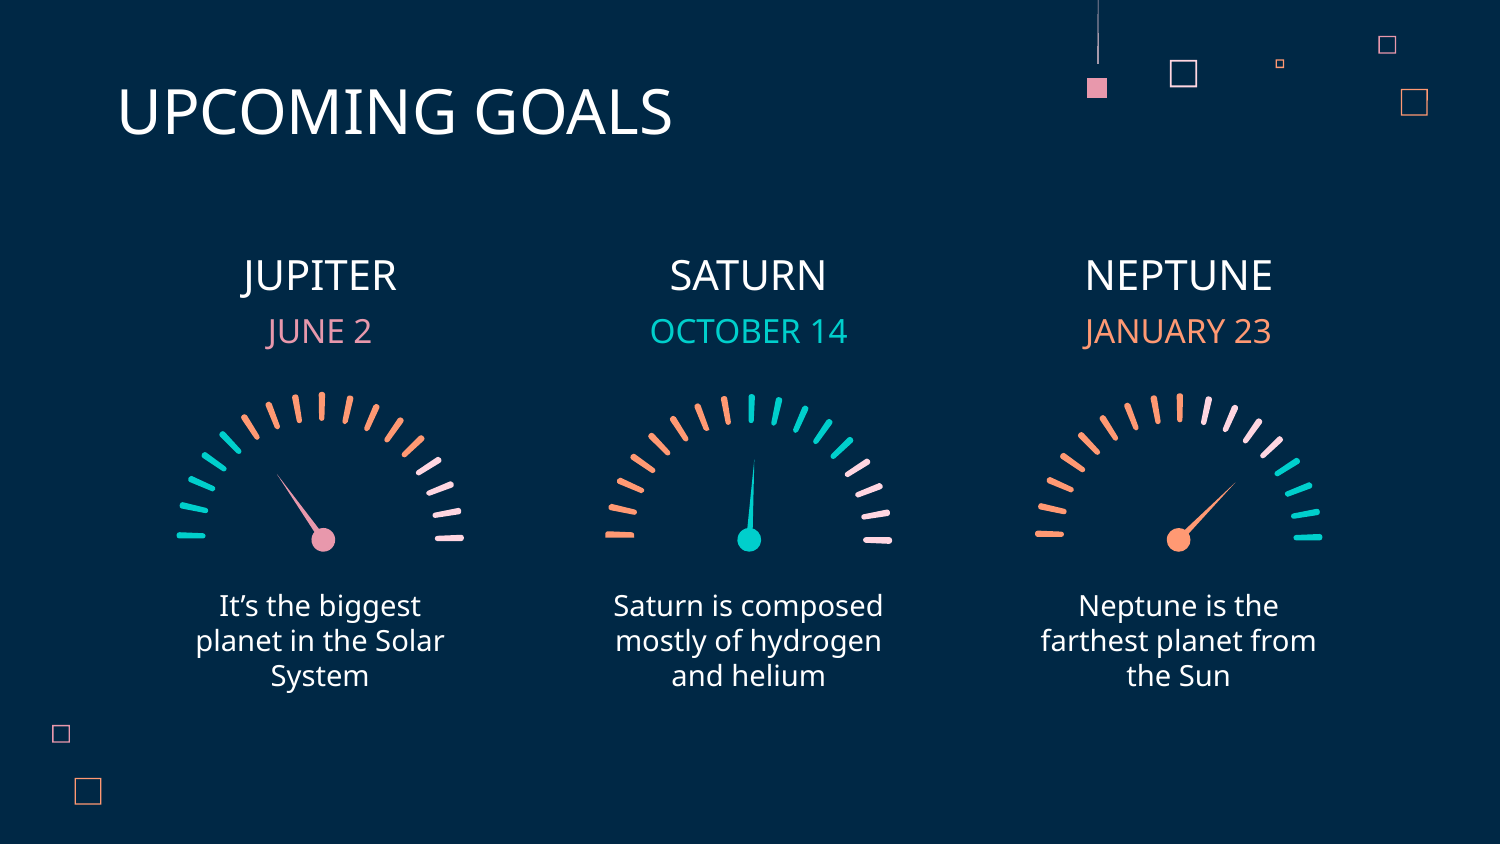

# UPCOMING GOALS
JUPITER
SATURN
NEPTUNE
JUNE 2
OCTOBER 14
JANUARY 23
It’s the biggest planet in the Solar System
Saturn is composed mostly of hydrogen and helium
Neptune is the farthest planet from the Sun